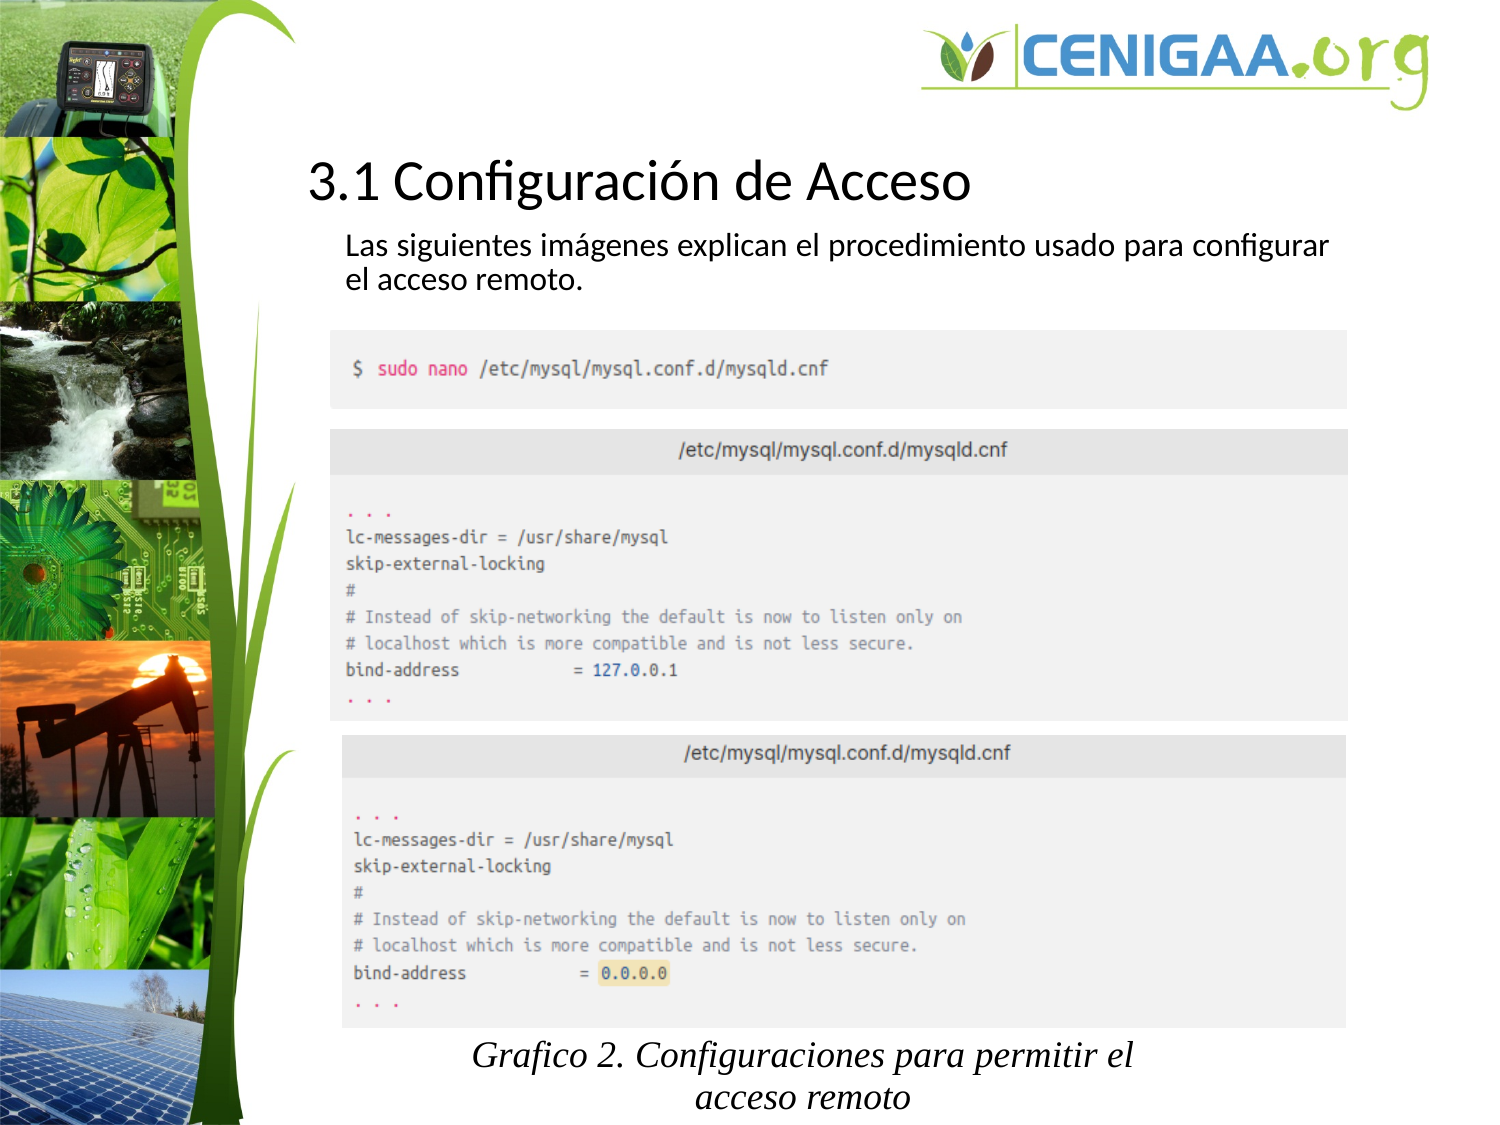

# 3.1 Configuración de Acceso
Las siguientes imágenes explican el procedimiento usado para configurar el acceso remoto.
Grafico 2. Configuraciones para permitir el acceso remoto